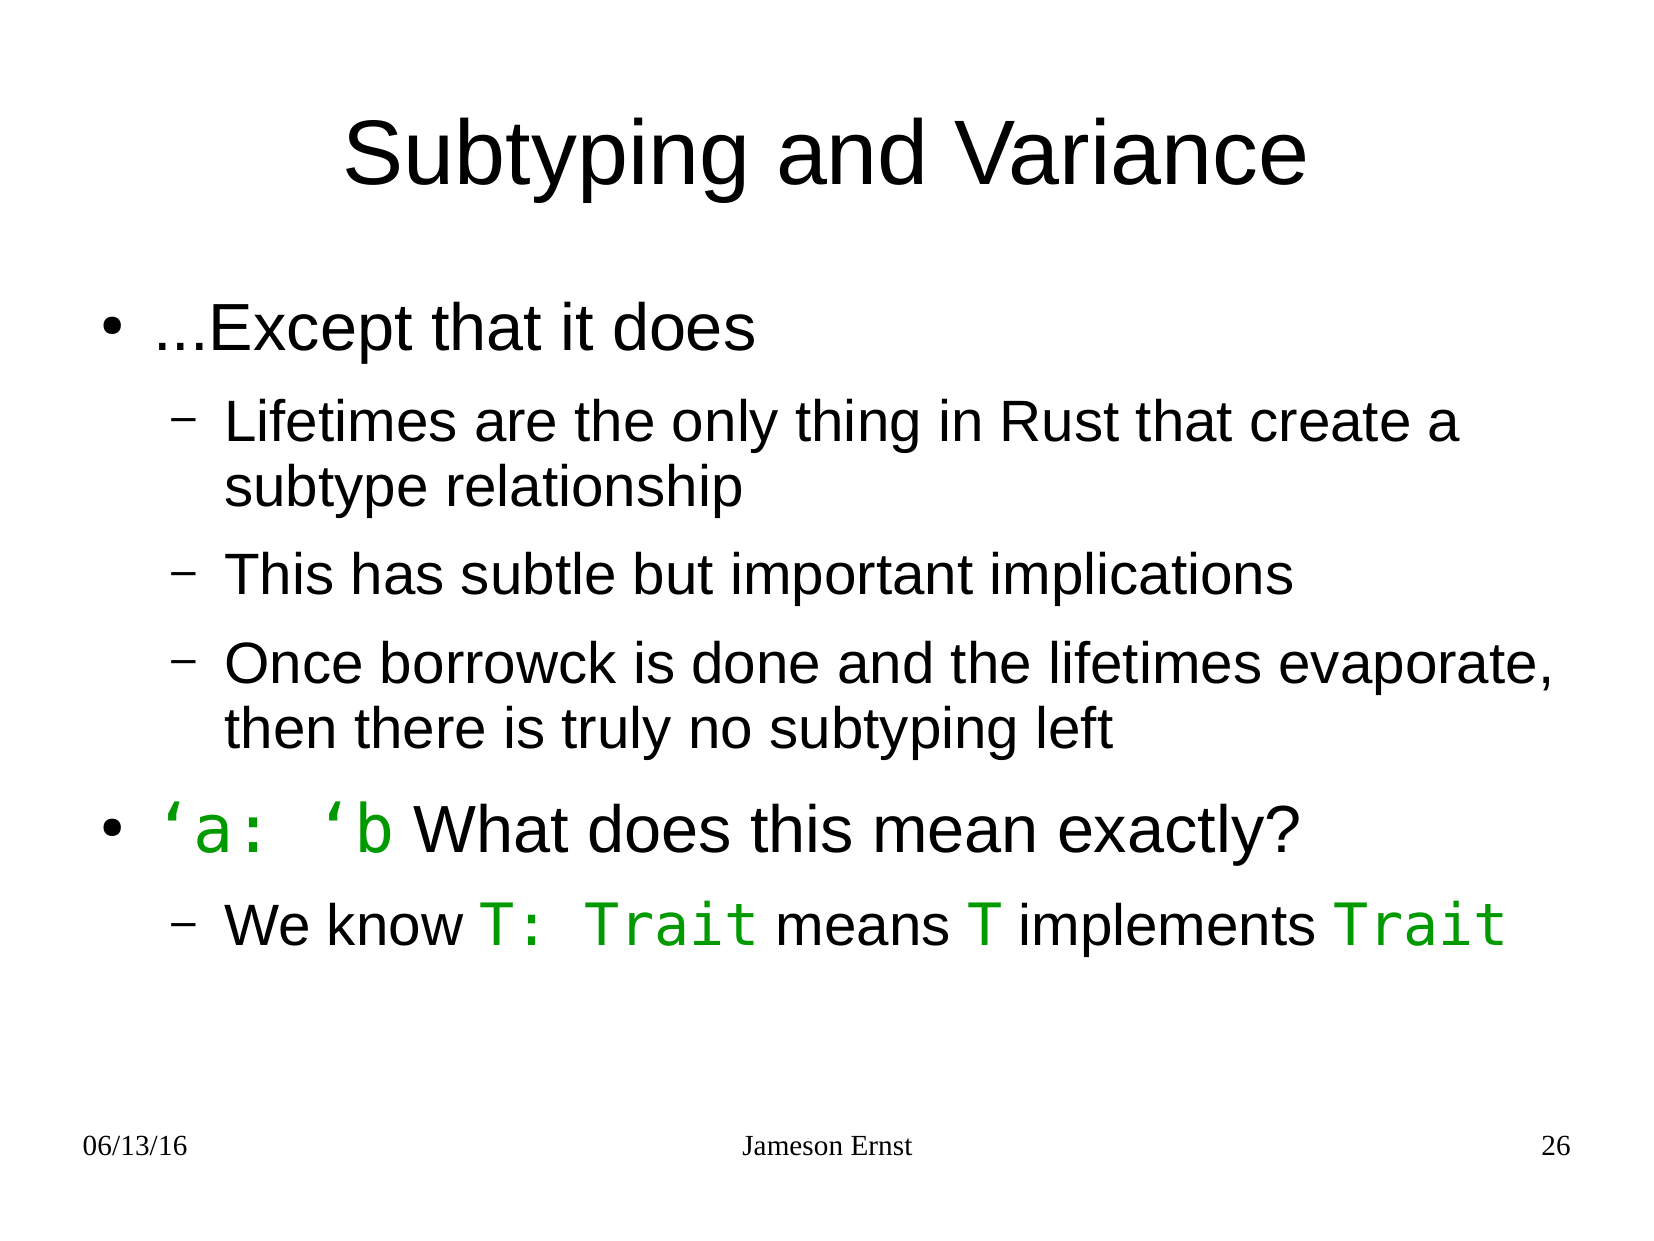

# Subtyping and Variance
...Except that it does
Lifetimes are the only thing in Rust that create a subtype relationship
This has subtle but important implications
Once borrowck is done and the lifetimes evaporate, then there is truly no subtyping left
‘a: ‘b What does this mean exactly?
We know T: Trait means T implements Trait
06/13/16
Jameson Ernst
26